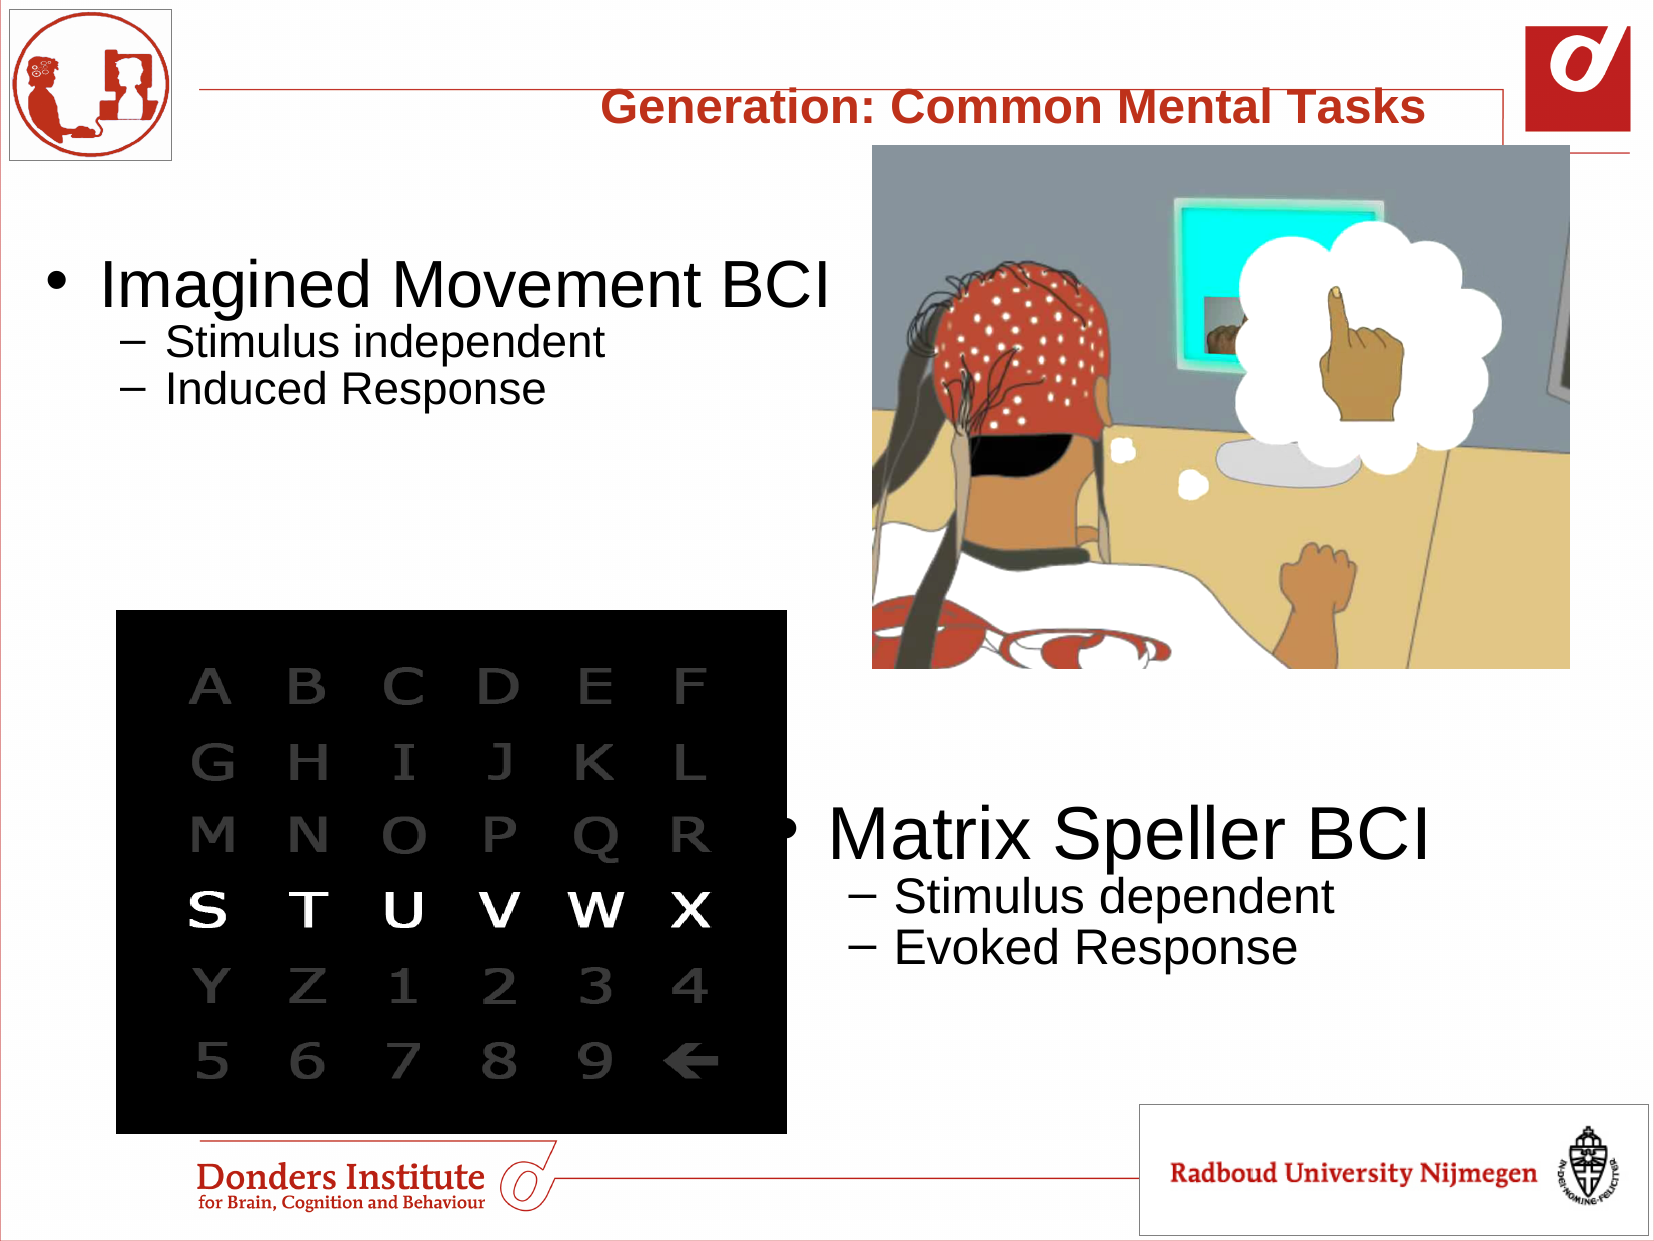

# Generation: Common Mental Tasks
Imagined Movement BCI
Stimulus independent
Induced Response
Matrix Speller BCI
Stimulus dependent
Evoked Response